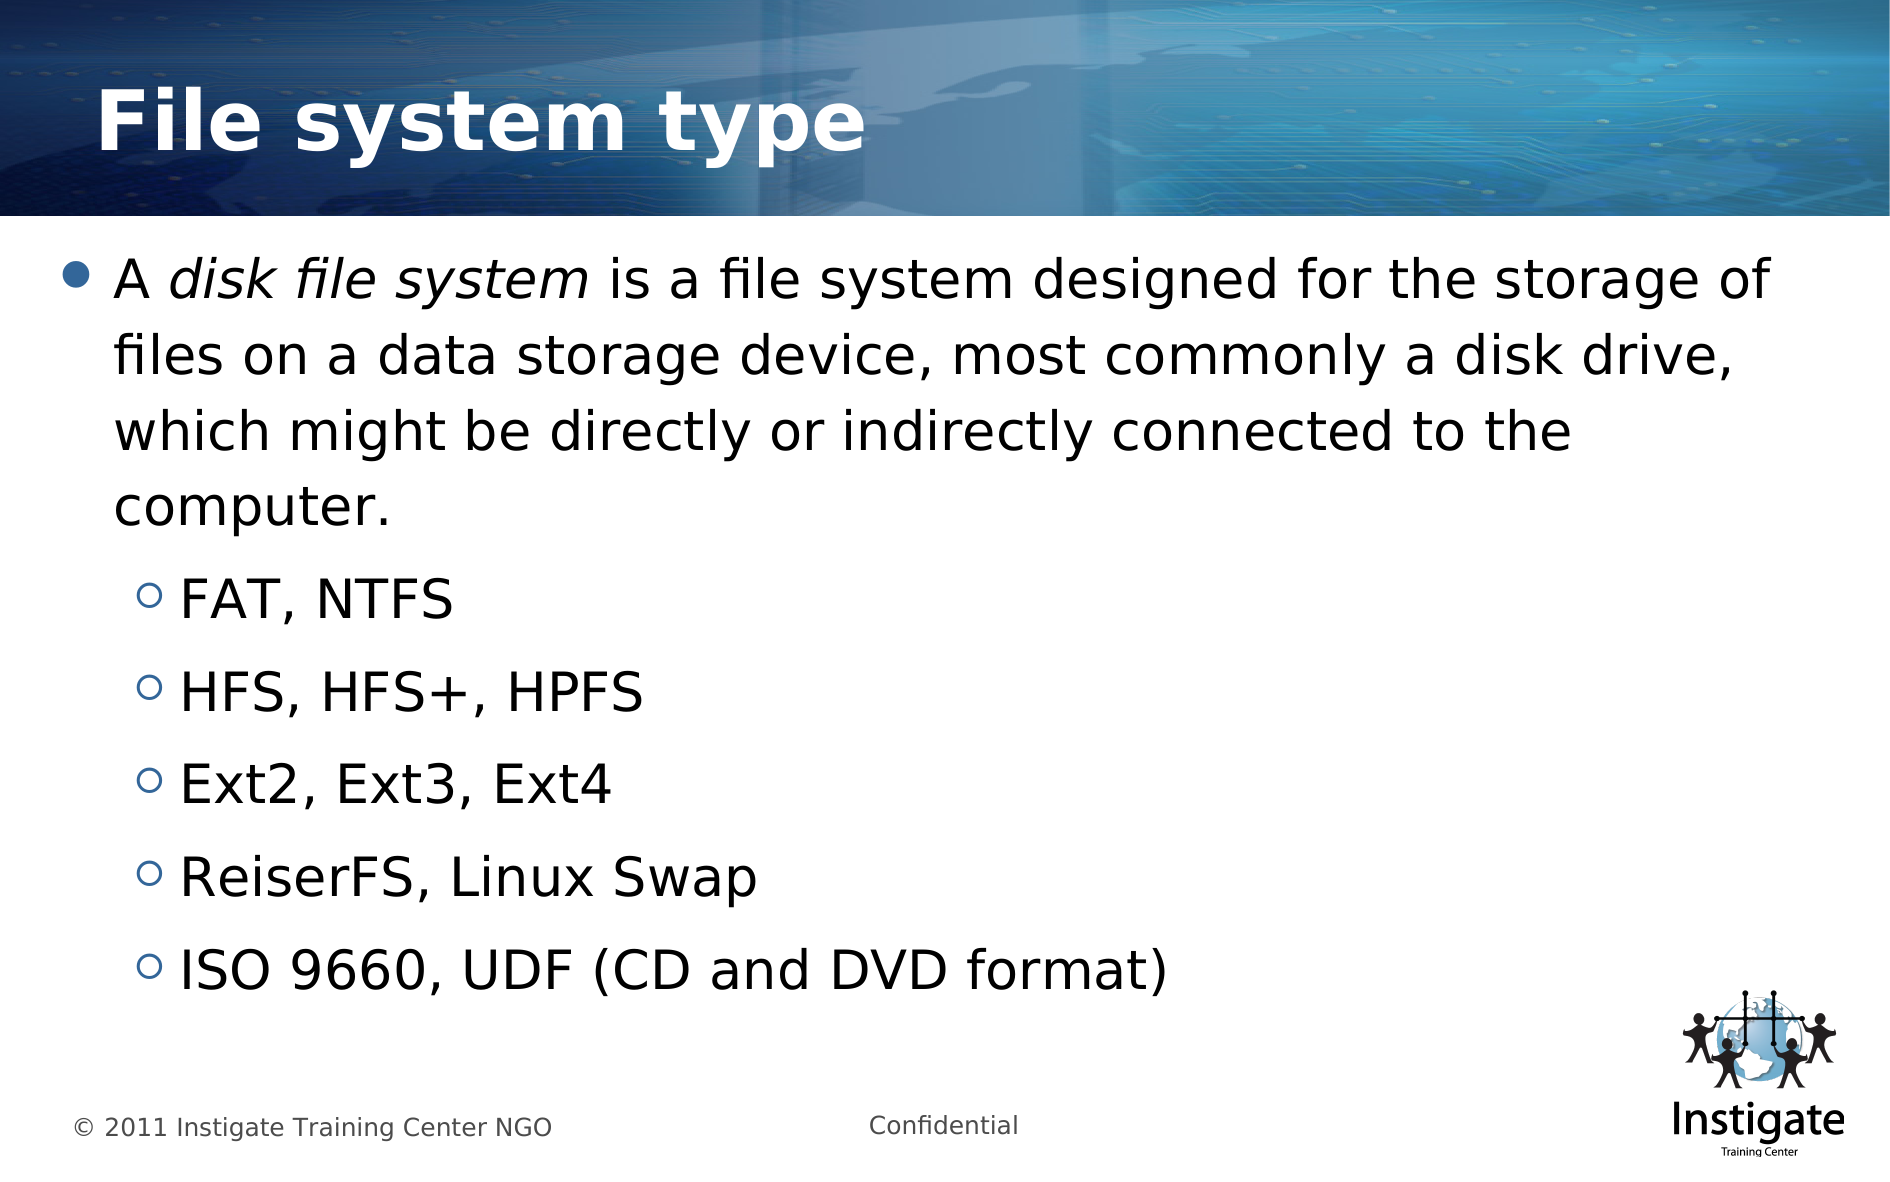

# File system type
A disk file system is a file system designed for the storage of files on a data storage device, most commonly a disk drive, which might be directly or indirectly connected to the computer.
FAT, NTFS
HFS, HFS+, HPFS
Ext2, Ext3, Ext4
ReiserFS, Linux Swap
ISO 9660, UDF (CD and DVD format)